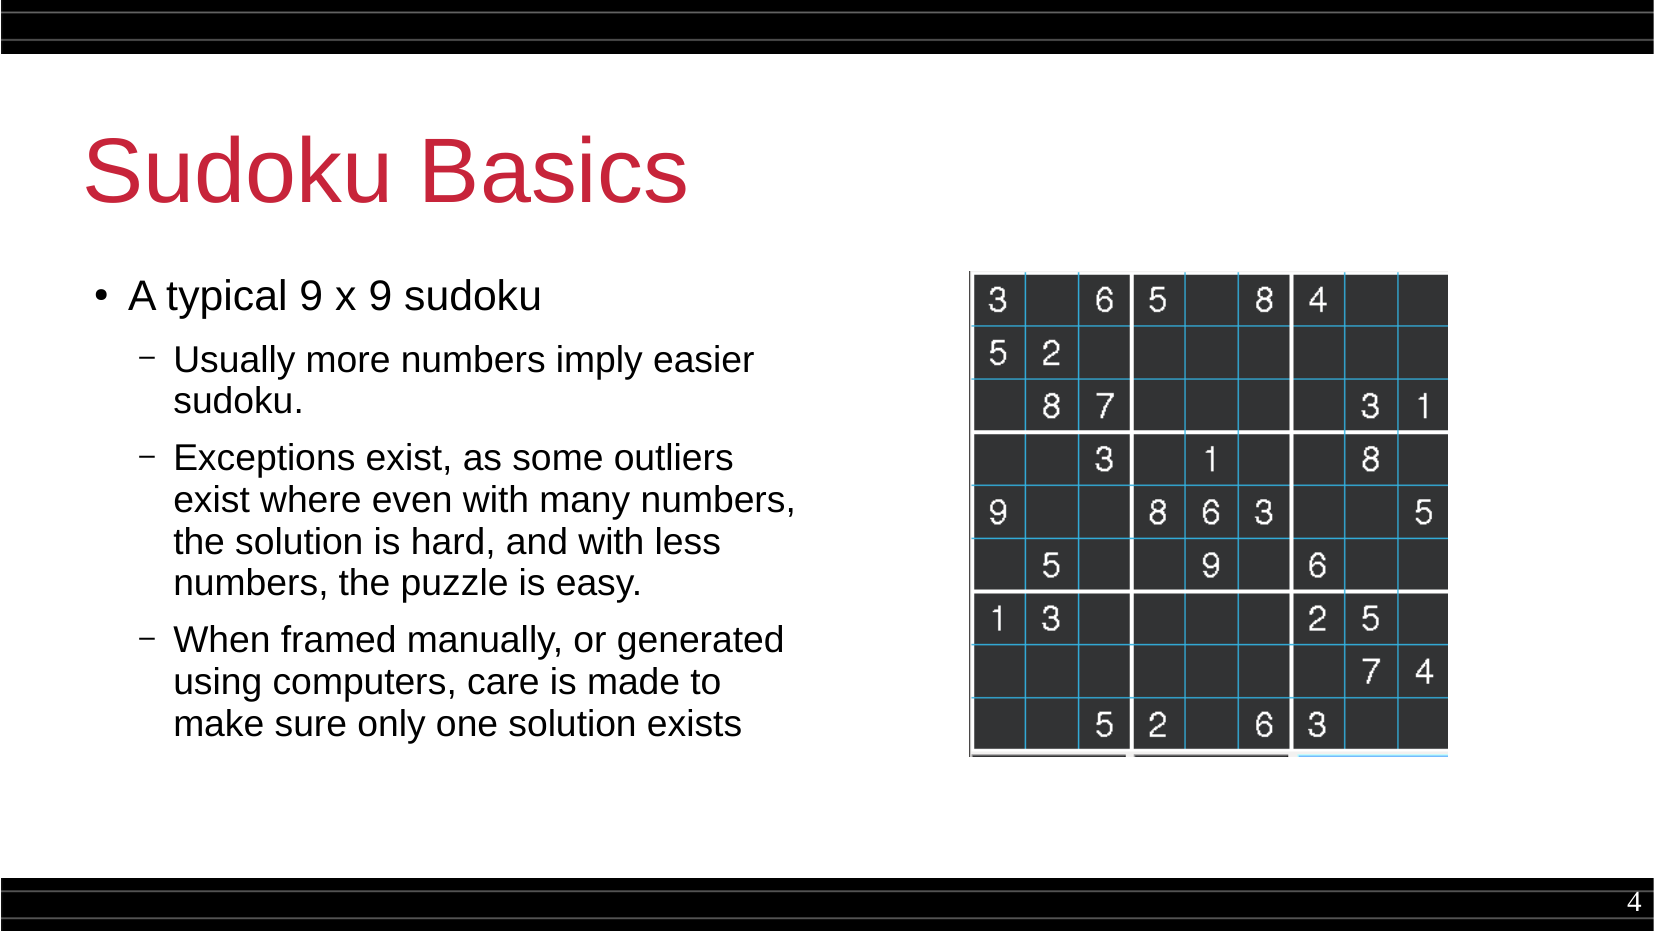

# Sudoku Basics
A typical 9 x 9 sudoku
Usually more numbers imply easier sudoku.
Exceptions exist, as some outliers exist where even with many numbers, the solution is hard, and with less numbers, the puzzle is easy.
When framed manually, or generated using computers, care is made to make sure only one solution exists